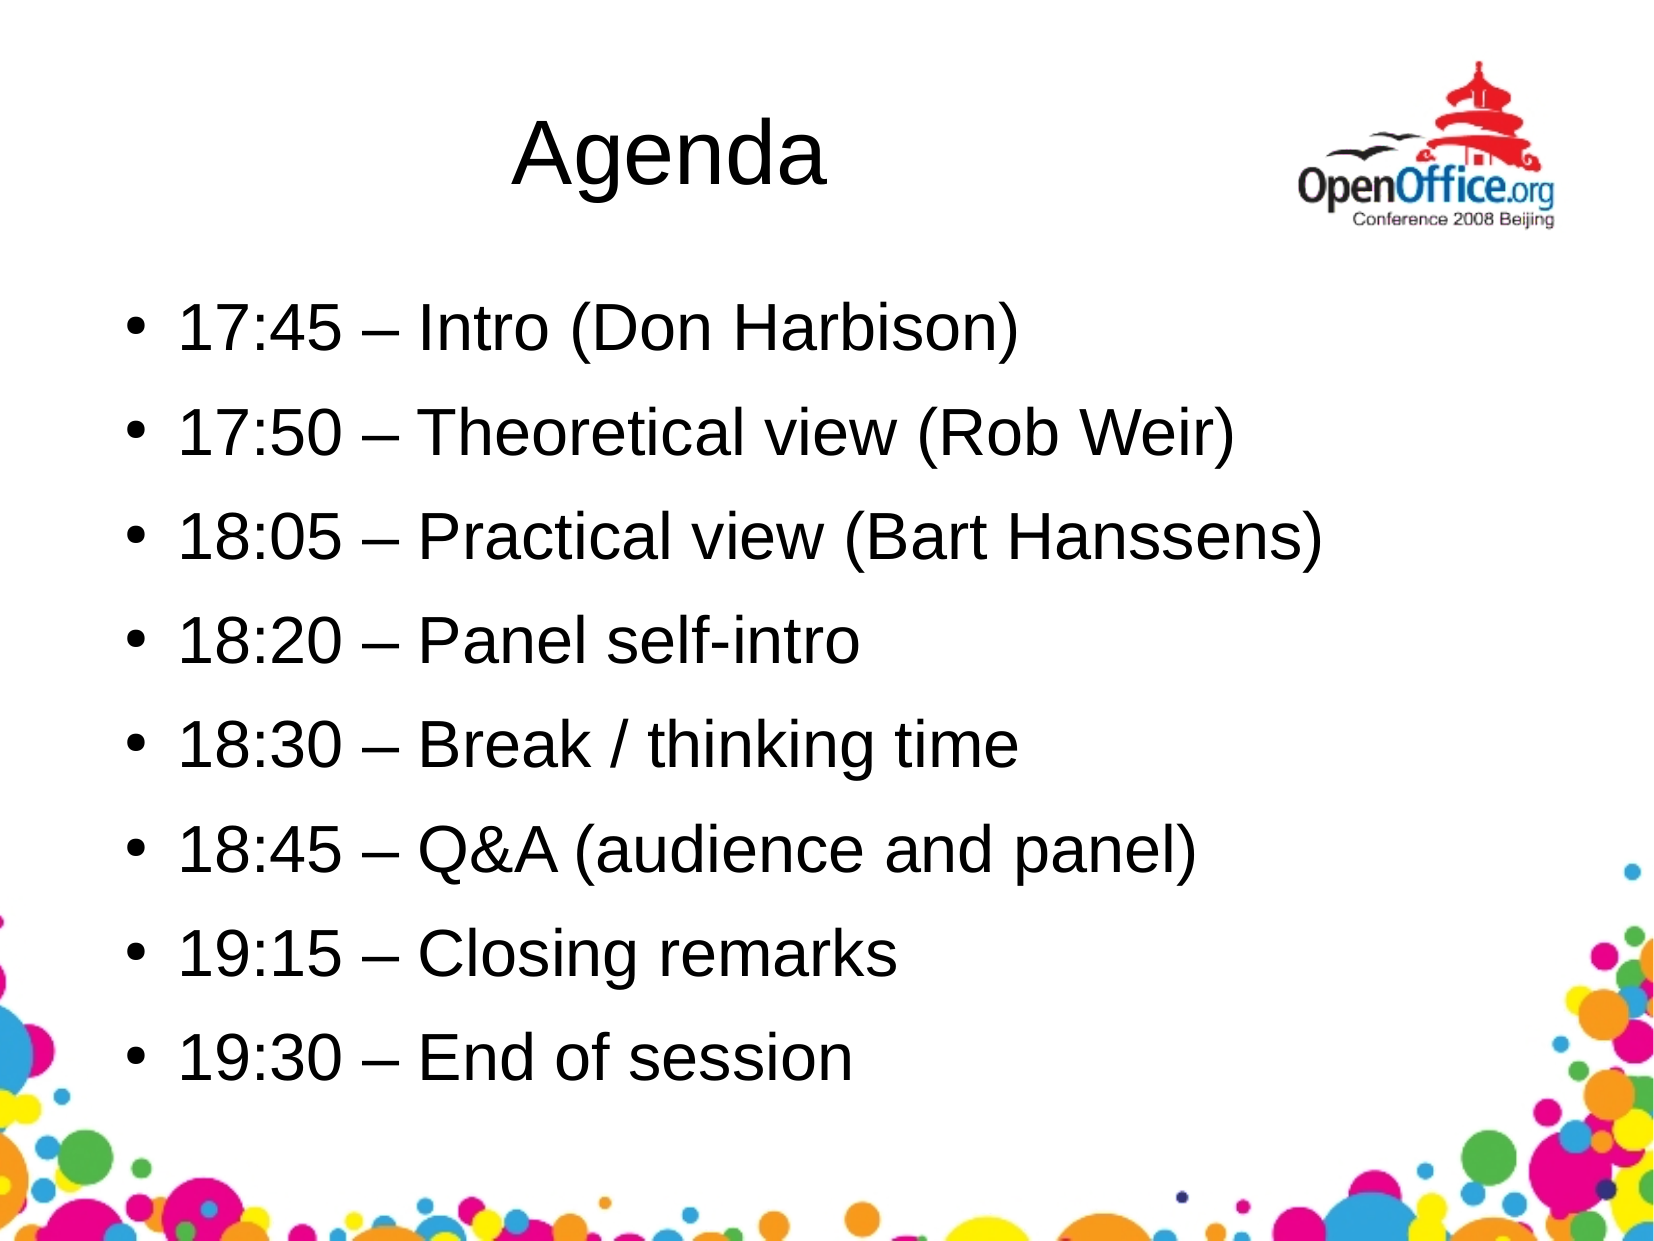

# Agenda
17:45 – Intro (Don Harbison)
17:50 – Theoretical view (Rob Weir)
18:05 – Practical view (Bart Hanssens)
18:20 – Panel self-intro
18:30 – Break / thinking time
18:45 – Q&A (audience and panel)
19:15 – Closing remarks
19:30 – End of session